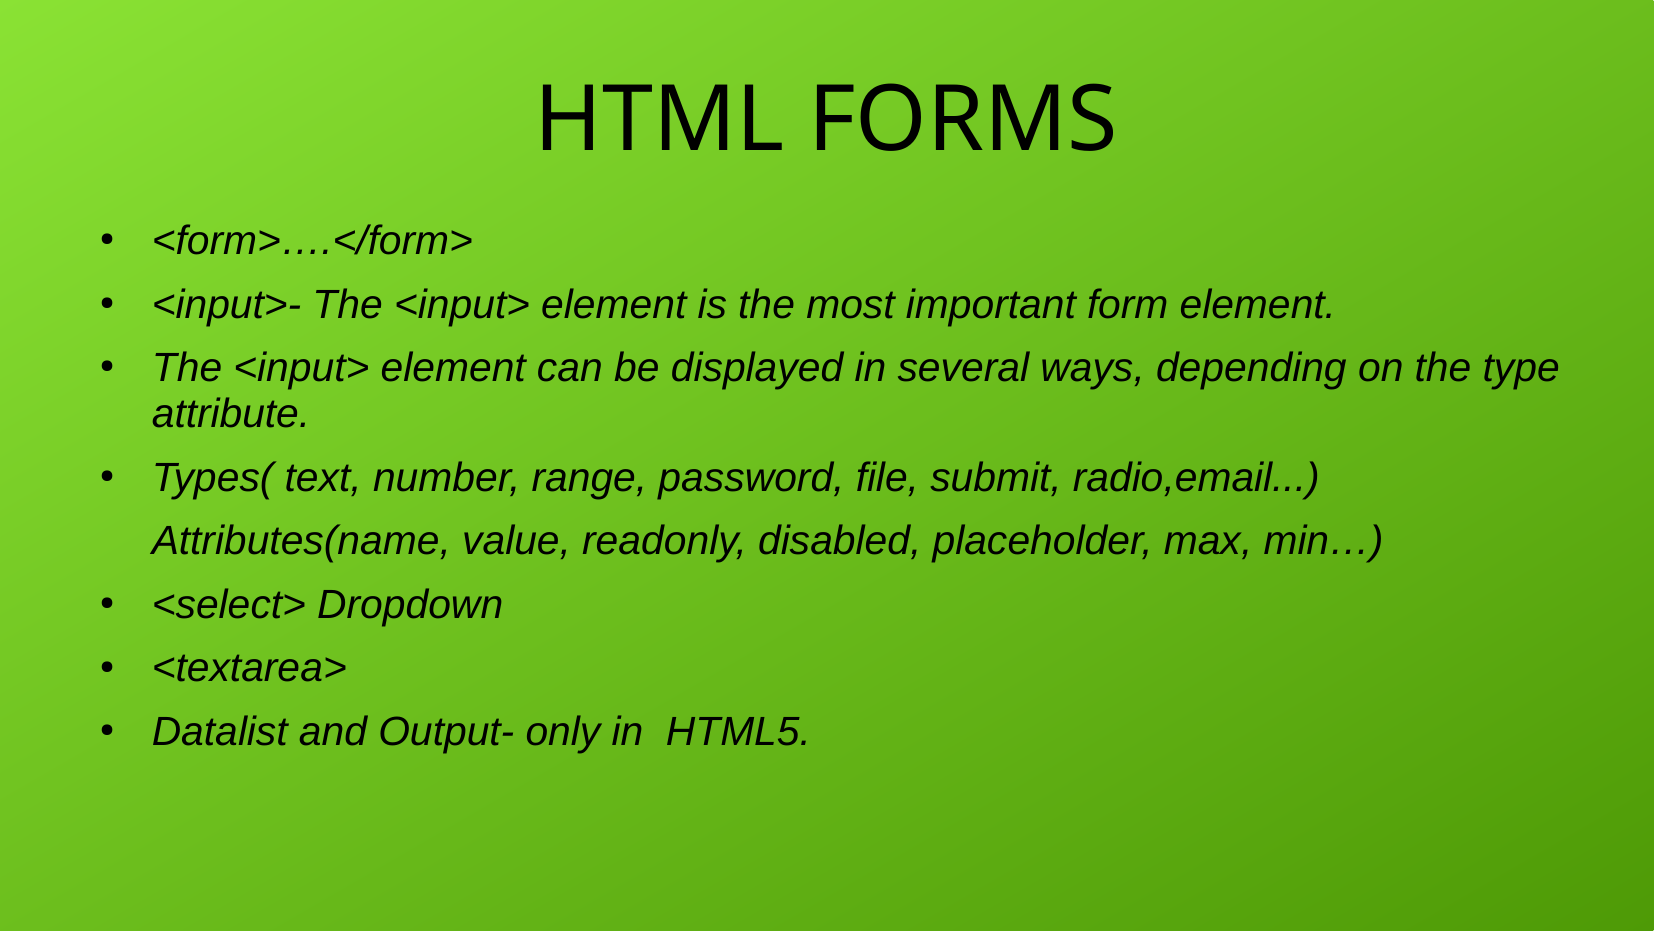

# HTML FORMS
<form>….</form>
<input>- The <input> element is the most important form element.
The <input> element can be displayed in several ways, depending on the type attribute.
Types( text, number, range, password, file, submit, radio,email...)
Attributes(name, value, readonly, disabled, placeholder, max, min…)
<select> Dropdown
<textarea>
Datalist and Output- only in HTML5.